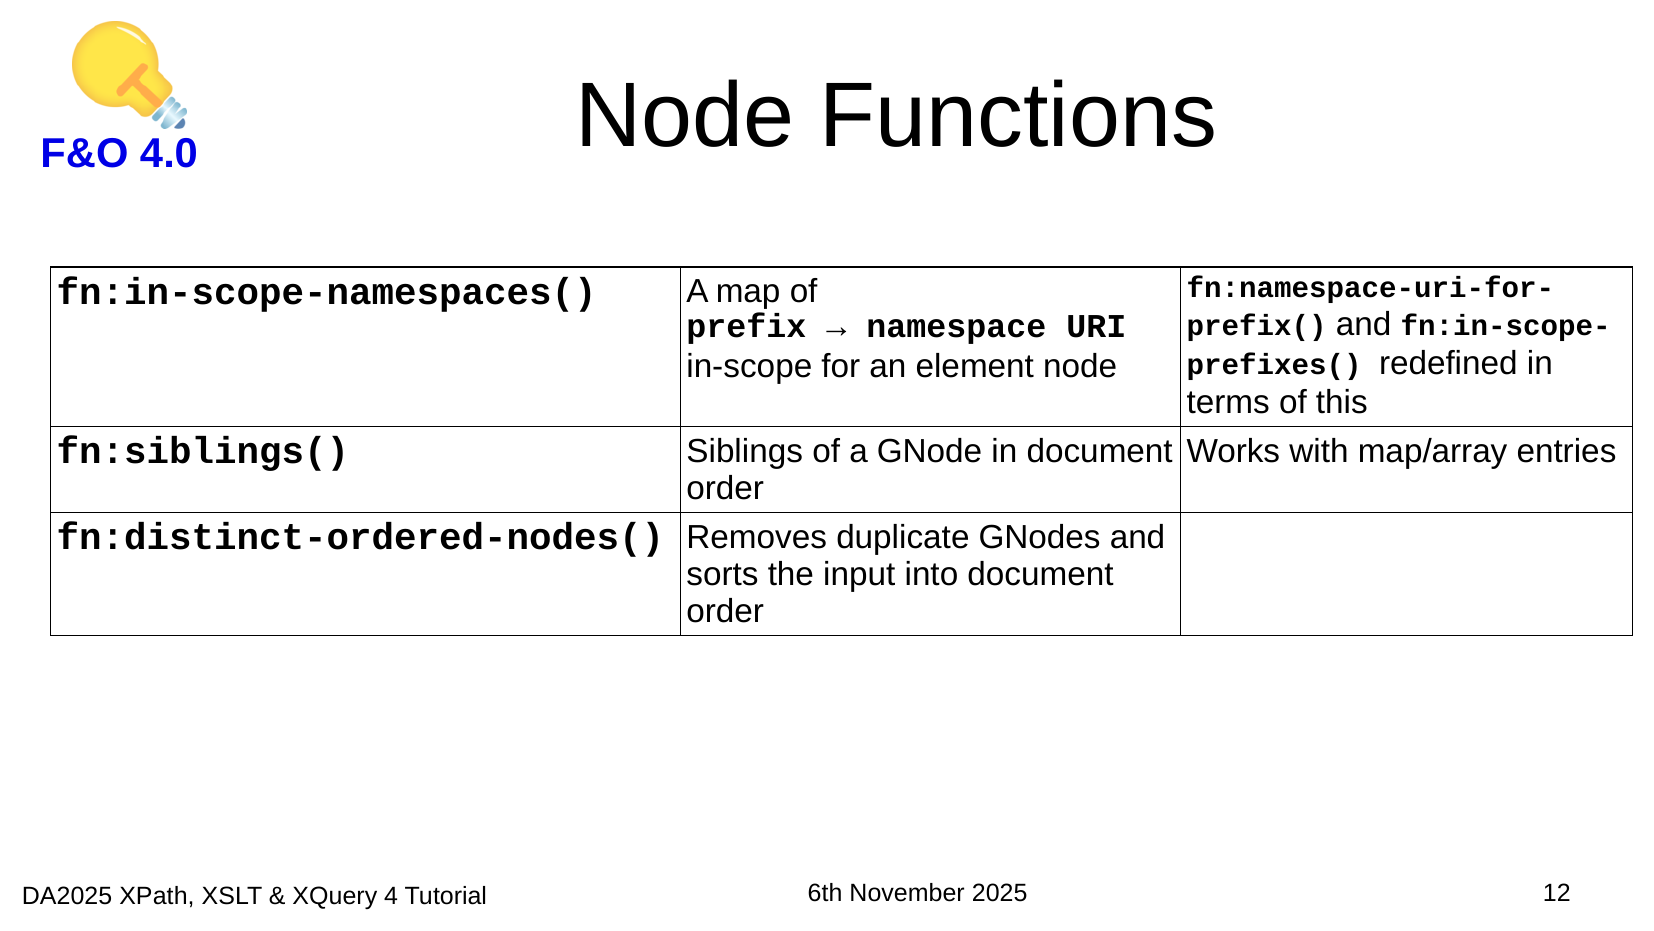

# Node Functions
| fn:in-scope-namespaces() | A map of prefix → namespace URI in-scope for an element node | fn:namespace-uri-for-prefix() and fn:in-scope-prefixes() redefined in terms of this |
| --- | --- | --- |
| fn:siblings() | Siblings of a GNode in document order | Works with map/array entries |
| fn:distinct-ordered-nodes() | Removes duplicate GNodes and sorts the input into document order | |
12
6th November 2025
DA2025 XPath, XSLT & XQuery 4 Tutorial